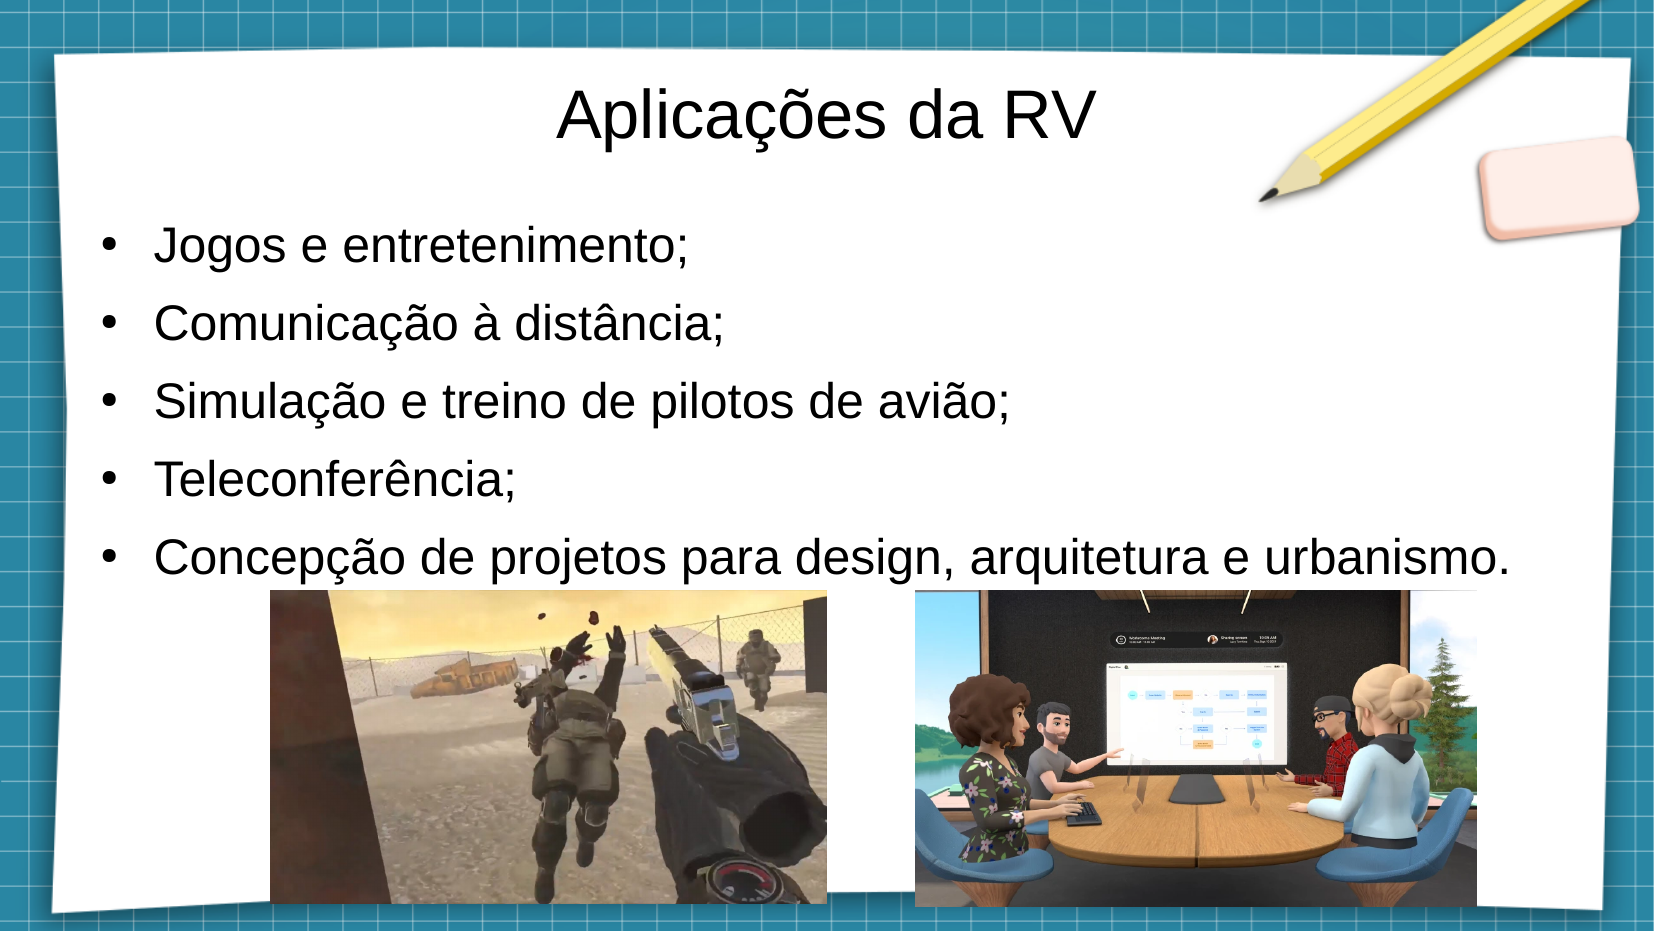

# Aplicações da RV
Jogos e entretenimento;
Comunicação à distância;
Simulação e treino de pilotos de avião;
Teleconferência;
Concepção de projetos para design, arquitetura e urbanismo.